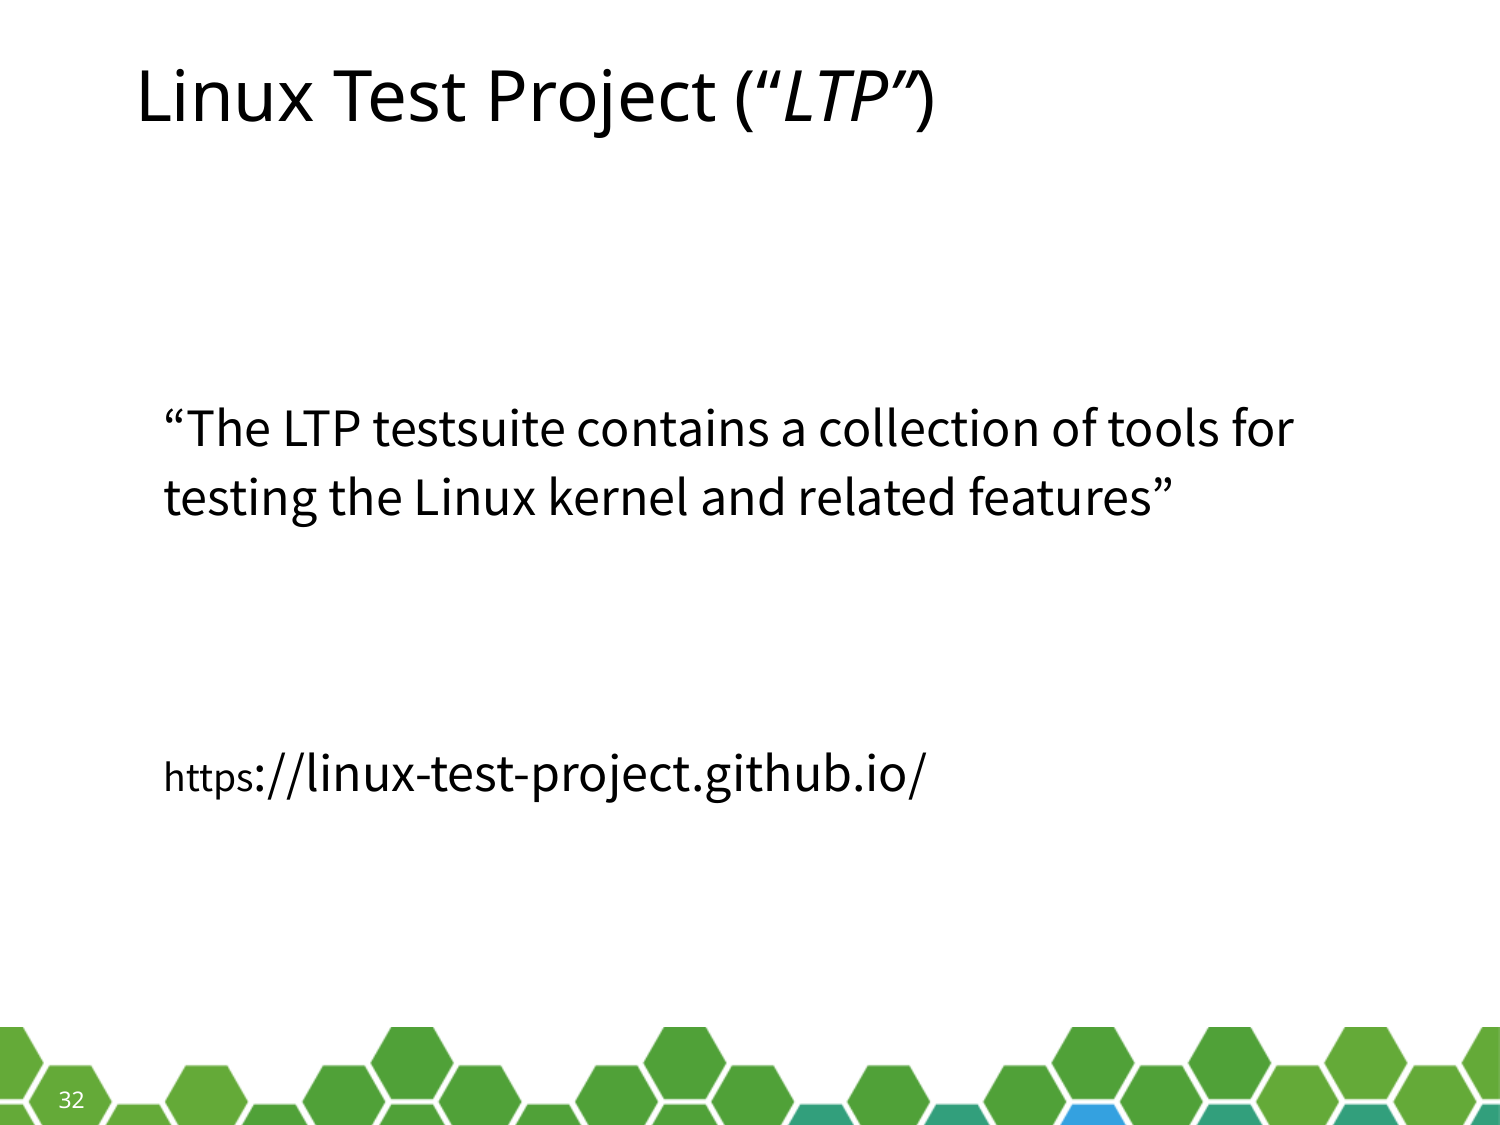

# Linux Test Project (“LTP”)
“The LTP testsuite contains a collection of tools for testing the Linux kernel and related features”
https://linux-test-project.github.io/